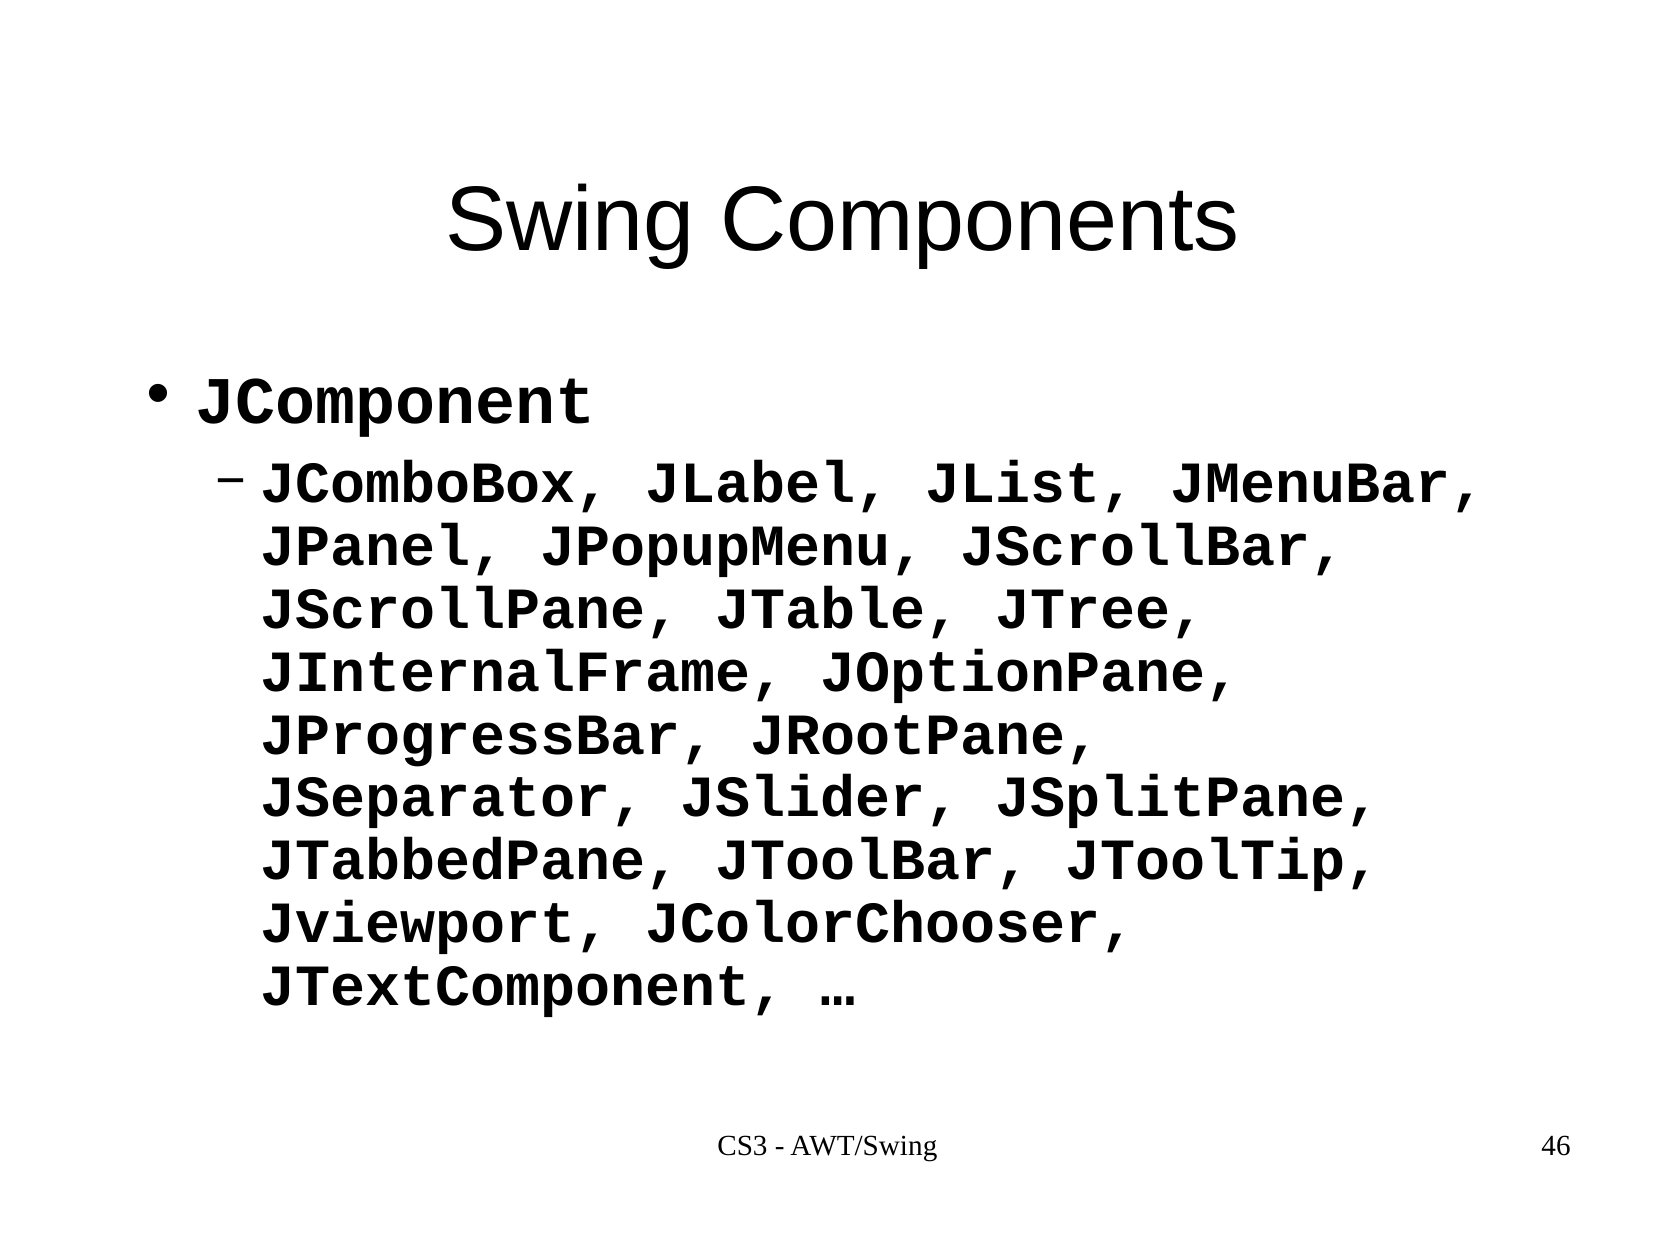

# Swing Components
JComponent
JComboBox, JLabel, JList, JMenuBar, JPanel, JPopupMenu, JScrollBar, JScrollPane, JTable, JTree, JInternalFrame, JOptionPane, JProgressBar, JRootPane, JSeparator, JSlider, JSplitPane, JTabbedPane, JToolBar, JToolTip, Jviewport, JColorChooser, JTextComponent, …
CS3 - AWT/Swing
46